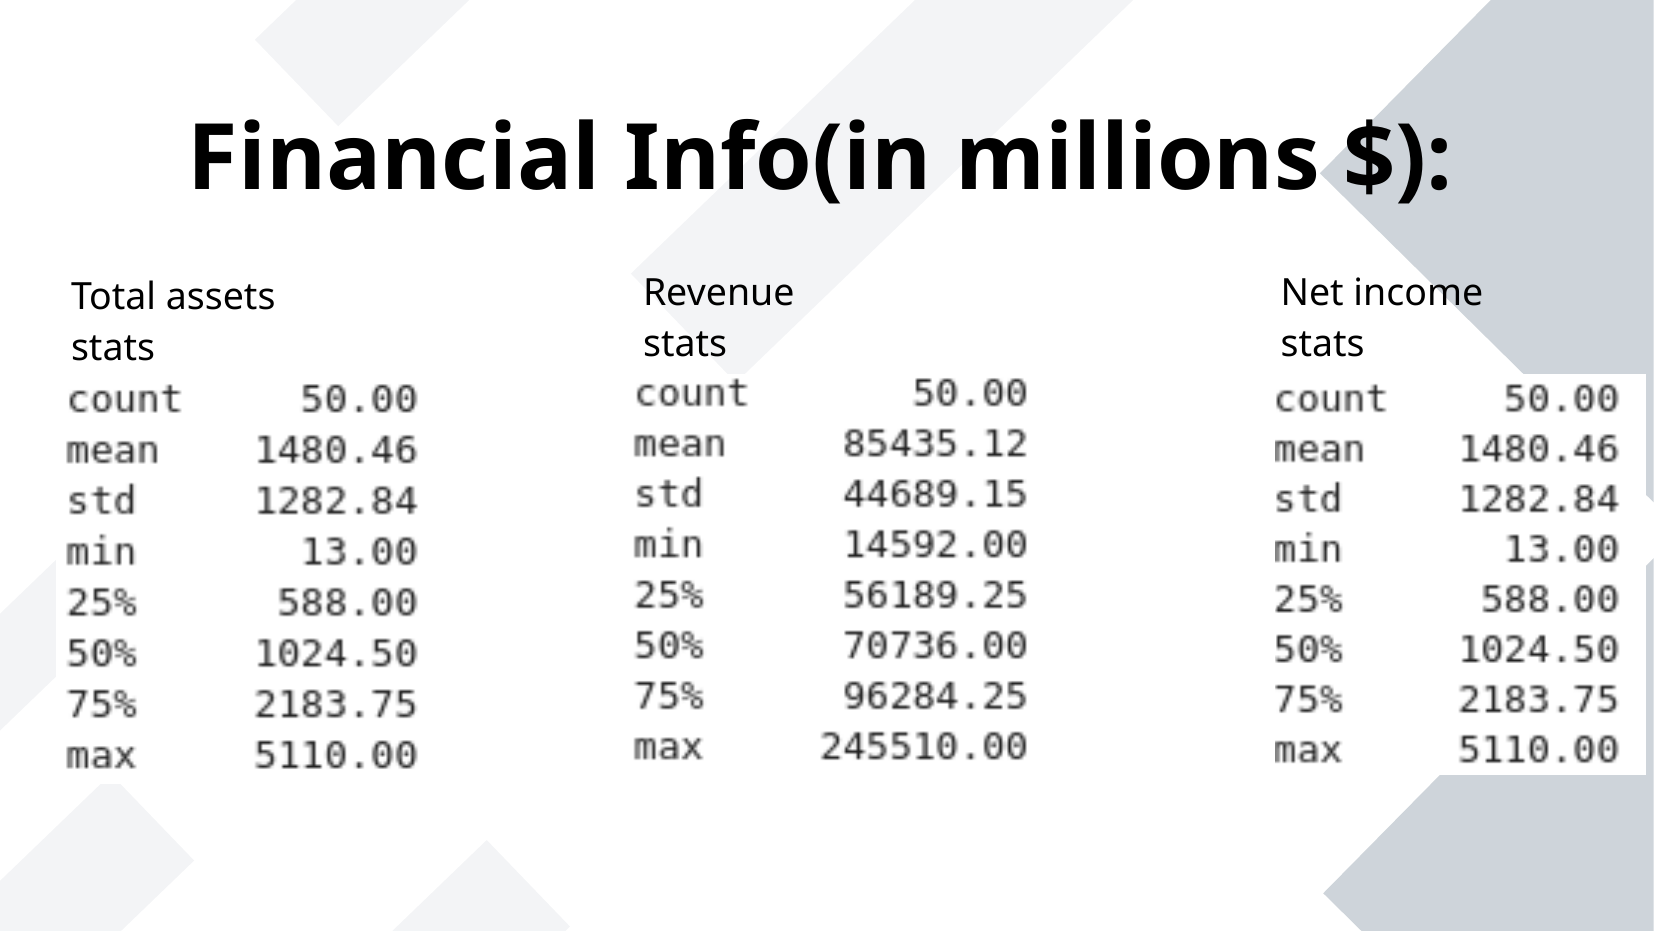

# Financial Info(in millions $):
Revenue stats
Net income stats
Total assets stats